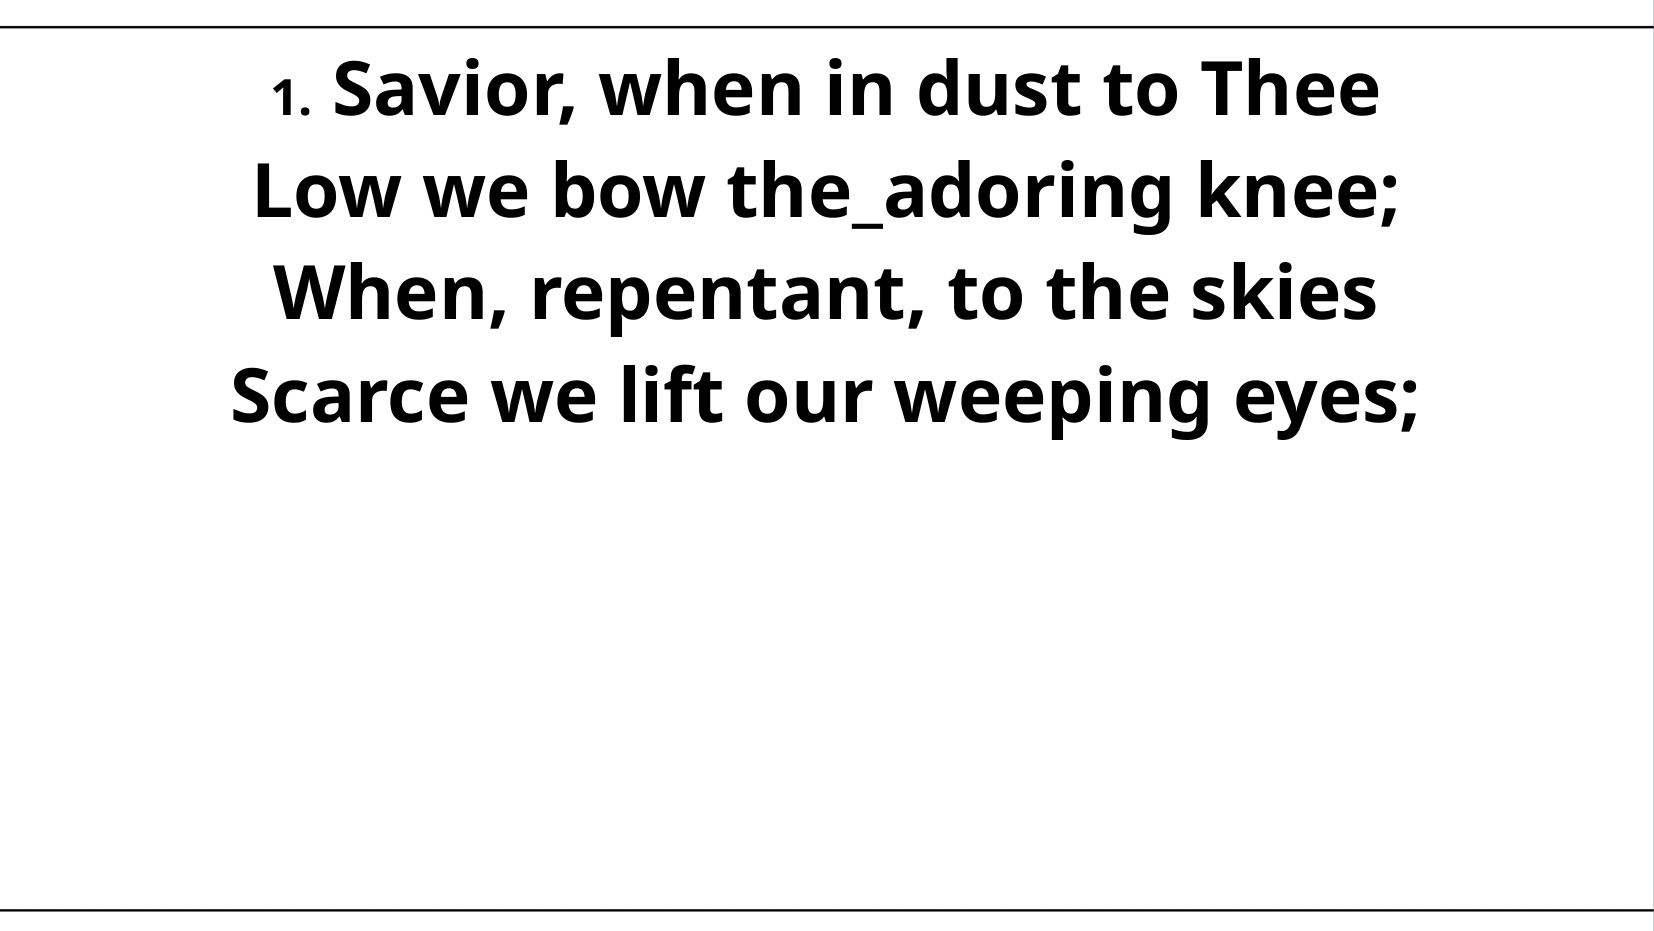

1. Savior, when in dust to Thee
Low we bow the_adoring knee;
When, repentant, to the skies
Scarce we lift our weeping eyes;